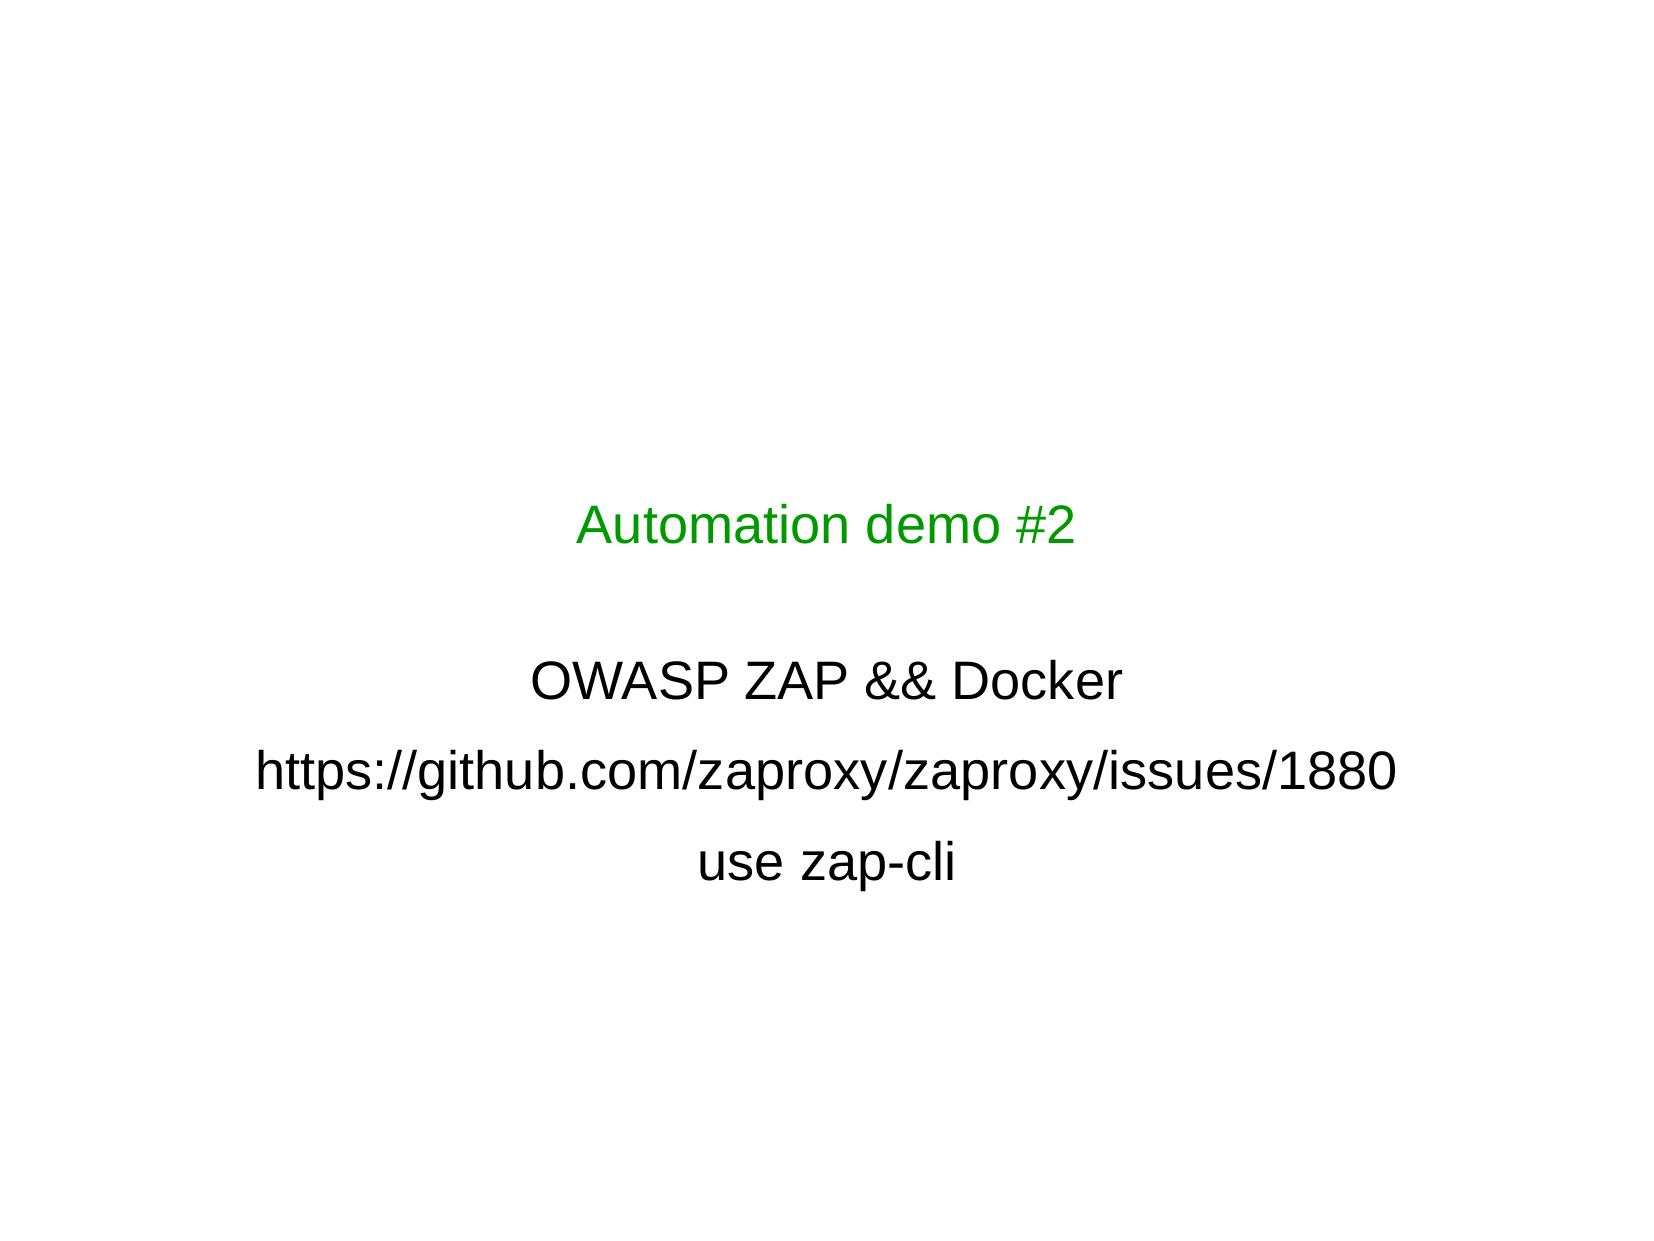

Automation demo #2
OWASP ZAP && Docker
https://github.com/zaproxy/zaproxy/issues/1880
use zap-cli